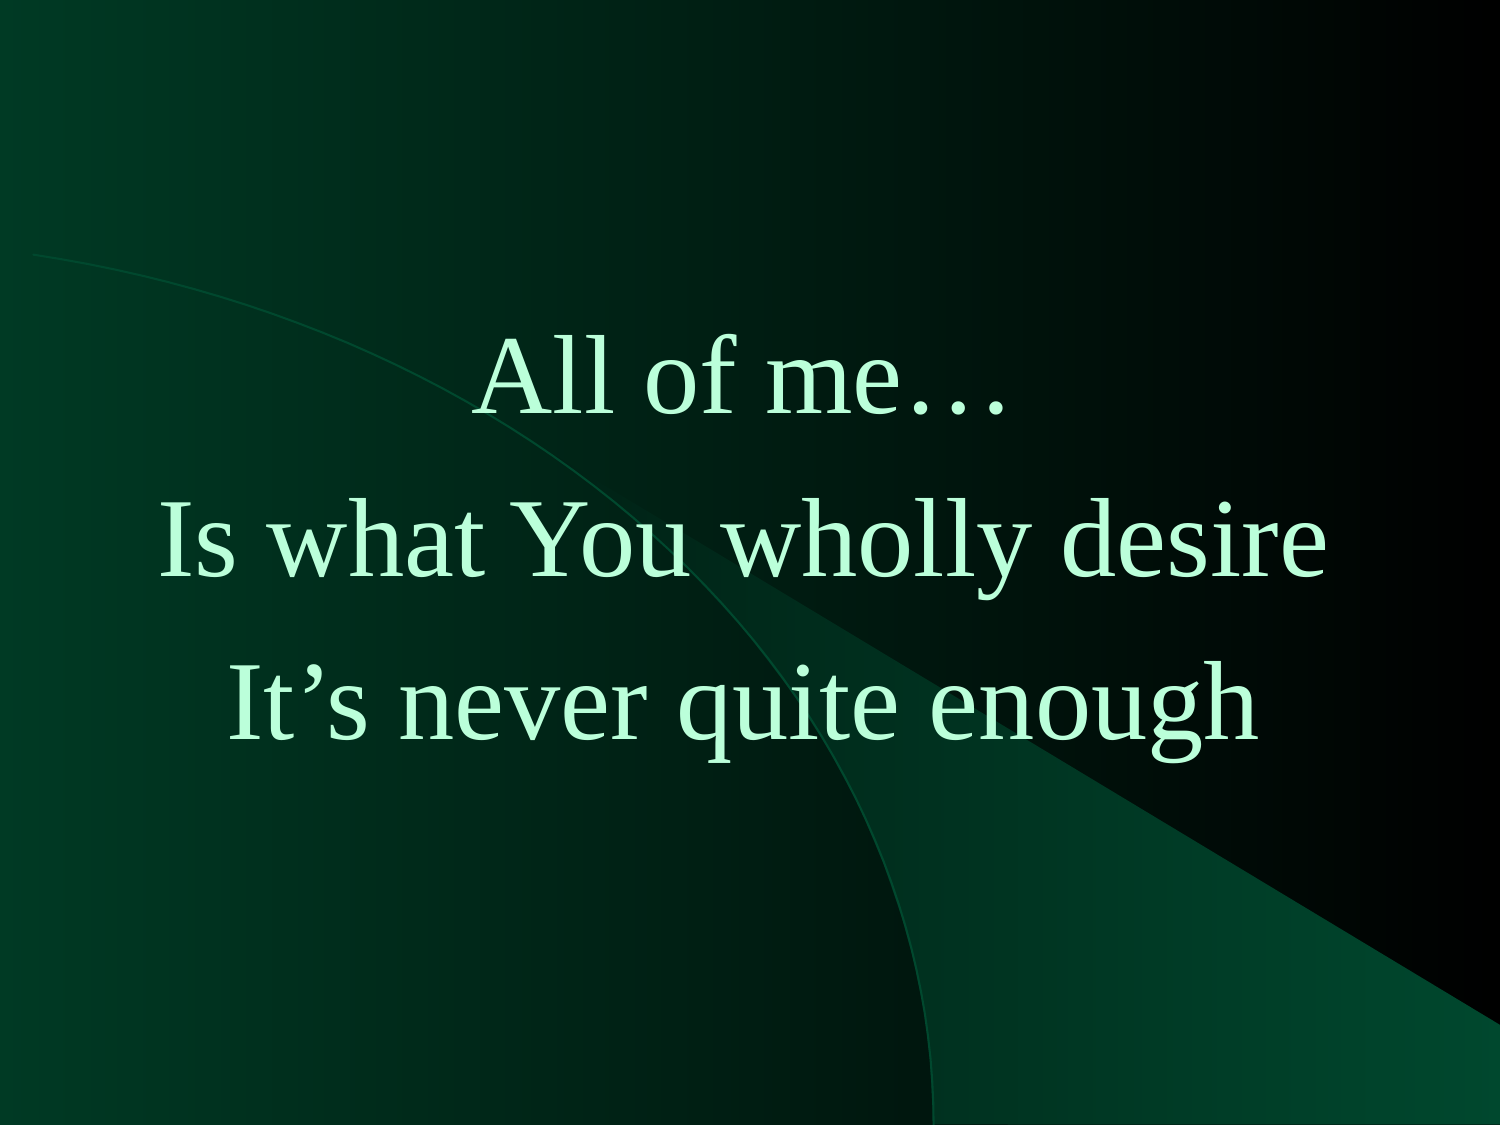

# All of me…
Is what You wholly desire
It’s never quite enough